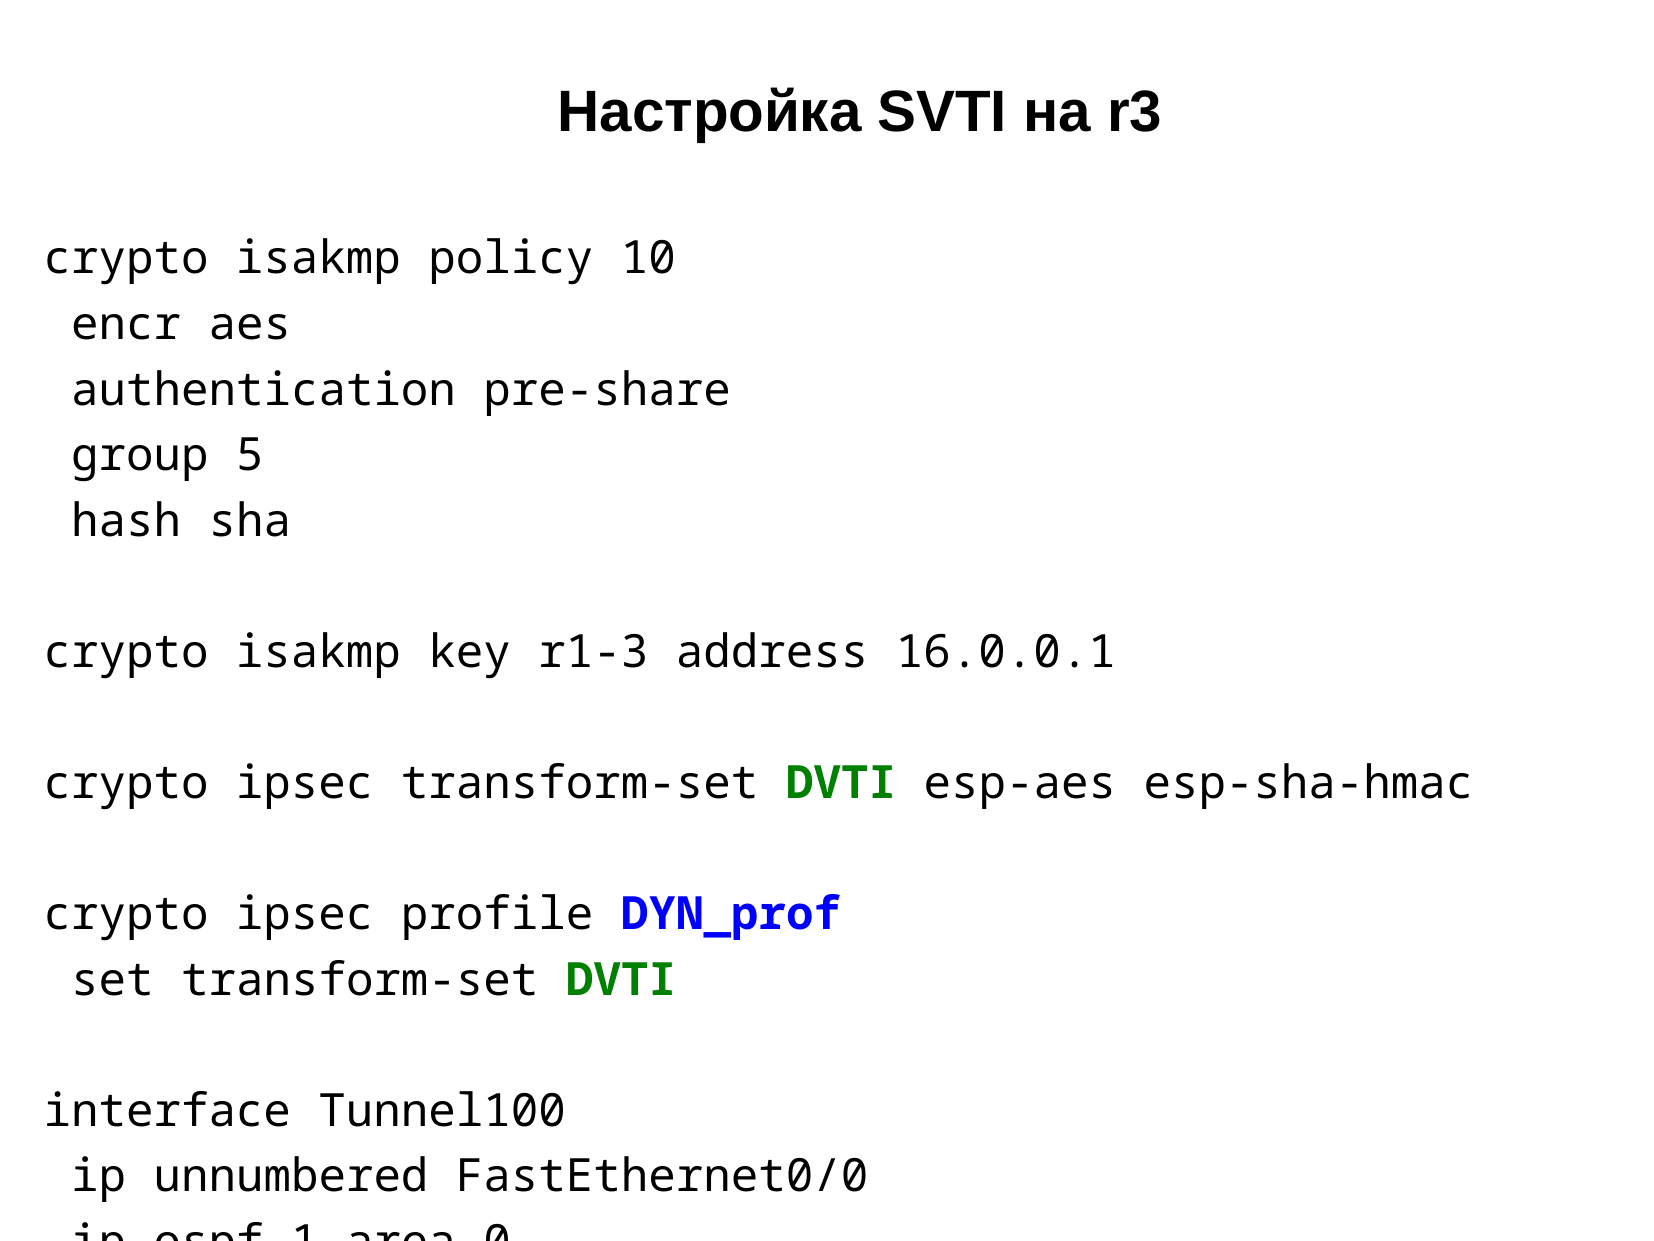

Настройка SVTI на r3
# crypto isakmp policy 10
 encr aes
 authentication pre-share
 group 5
 hash sha
crypto isakmp key r1-3 address 16.0.0.1
crypto ipsec transform-set DVTI esp-aes esp-sha-hmac
crypto ipsec profile DYN_prof
 set transform-set DVTI
interface Tunnel100
 ip unnumbered FastEthernet0/0
 ip ospf 1 area 0
 tunnel source FastEthernet0/0
 tunnel mode ipsec ipv4
 tunnel destination 16.0.0.1
 tunnel protection ipsec profile DYN_prof